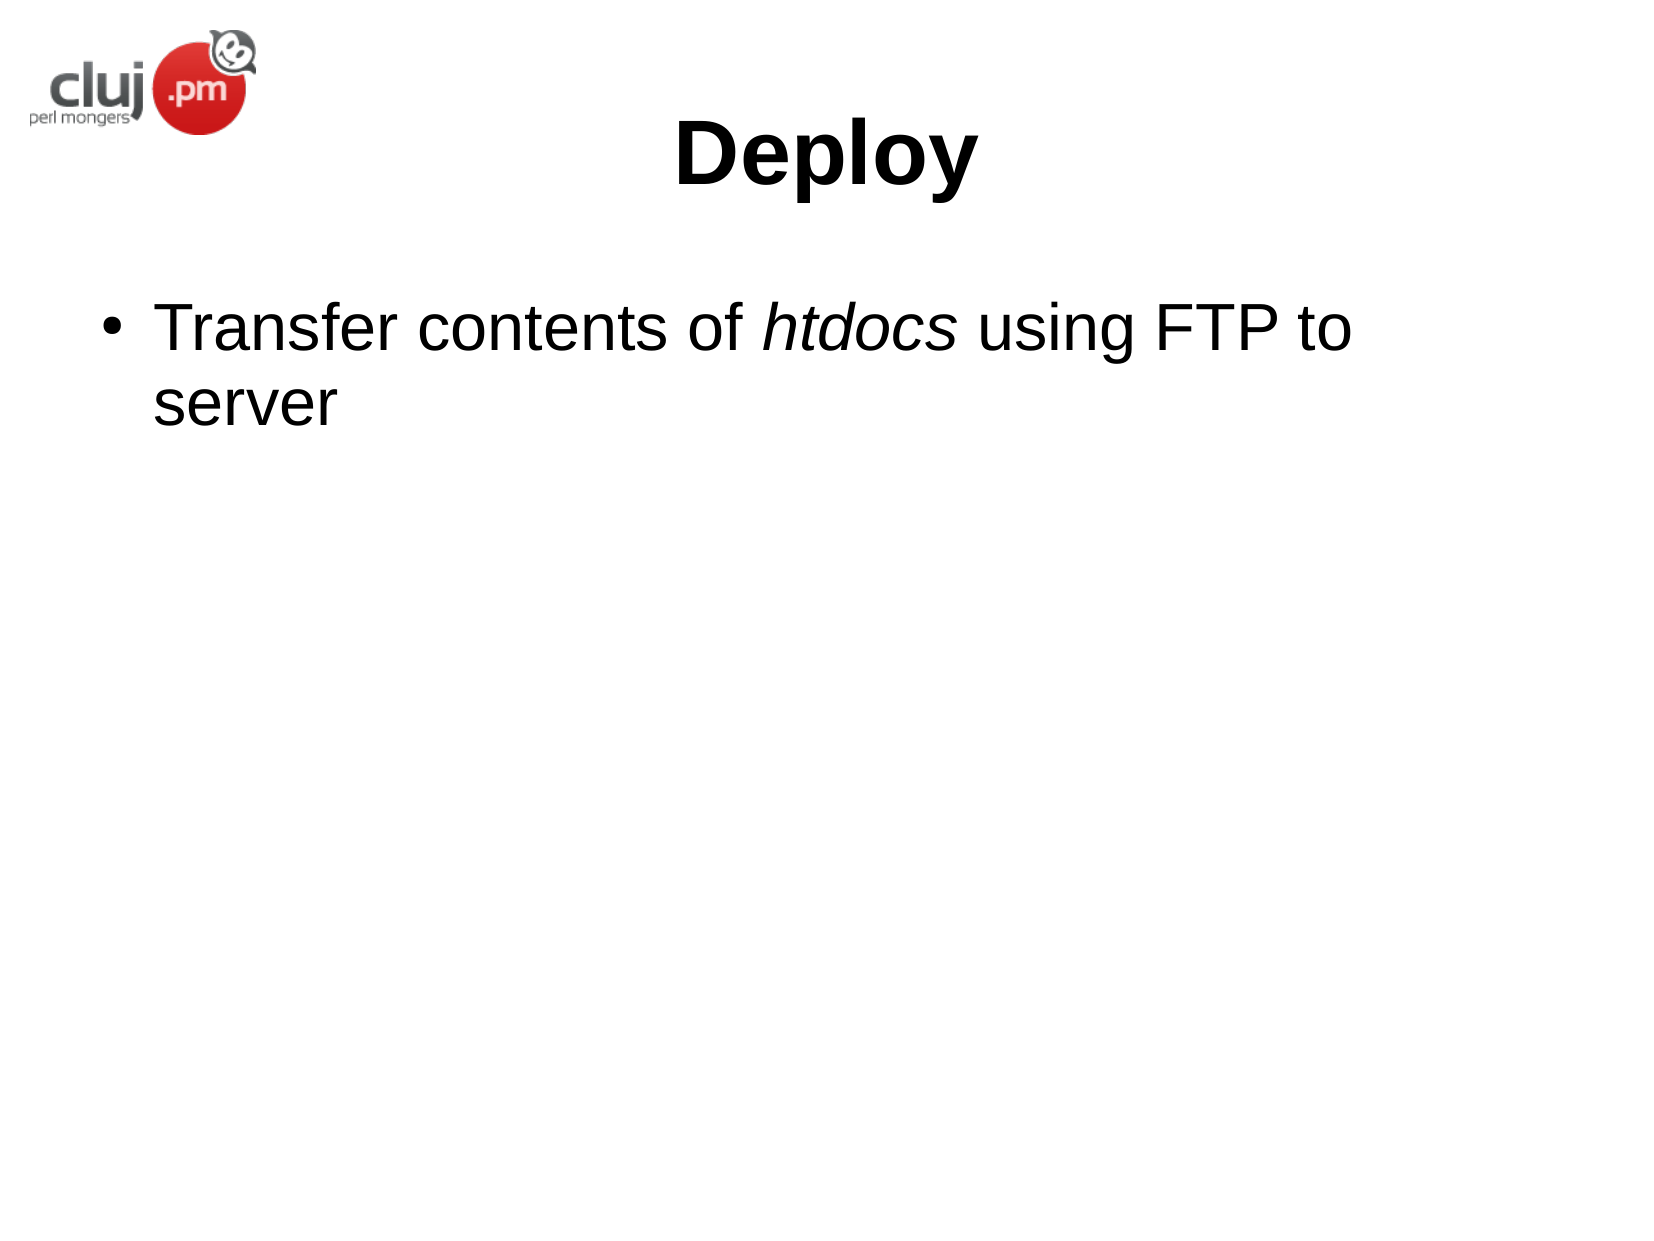

# Deploy
Transfer contents of htdocs using FTP to server